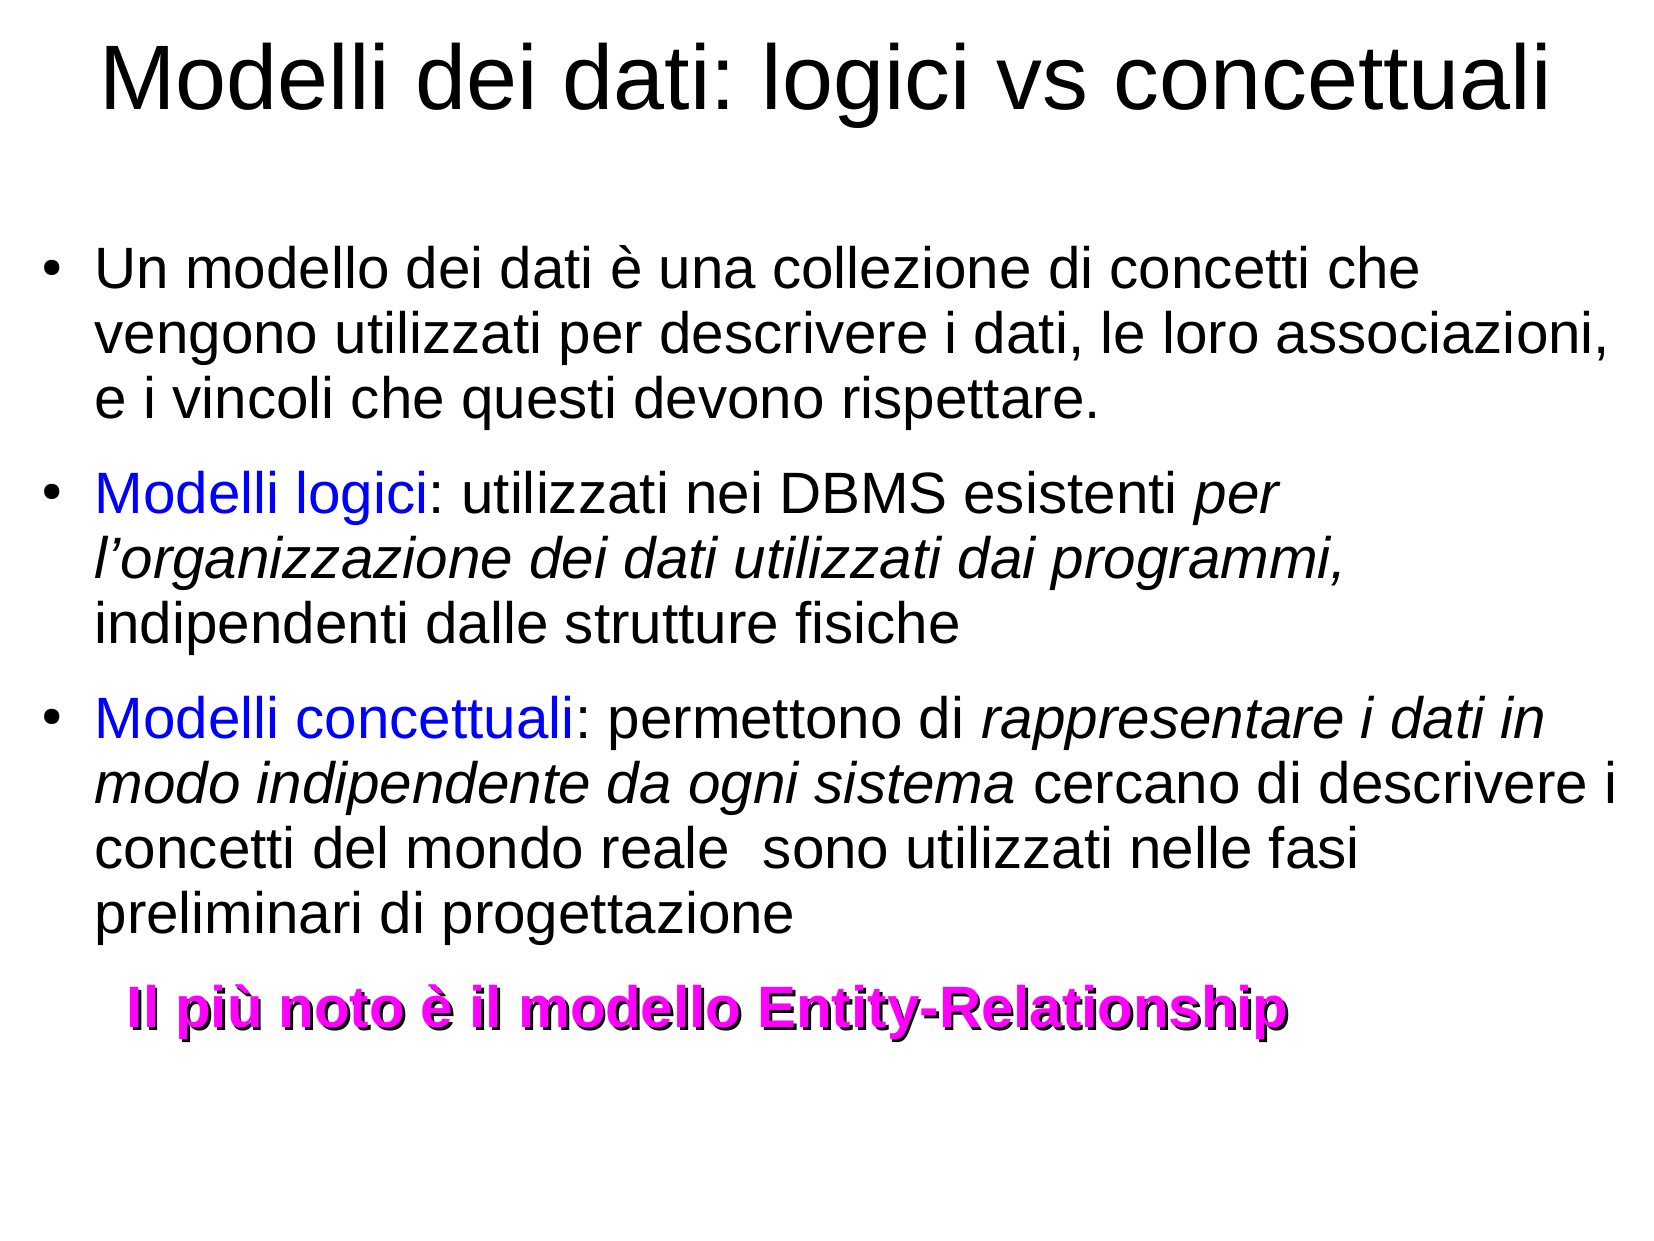

# Modelli dei dati: logici vs concettuali
Un modello dei dati è una collezione di concetti che vengono utilizzati per descrivere i dati, le loro associazioni, e i vincoli che questi devono rispettare.
Modelli logici: utilizzati nei DBMS esistenti per l’organizzazione dei dati utilizzati dai programmi, indipendenti dalle strutture fisiche
Modelli concettuali: permettono di rappresentare i dati in modo indipendente da ogni sistema cercano di descrivere i concetti del mondo reale sono utilizzati nelle fasi preliminari di progettazione
 Il più noto è il modello Entity-Relationship